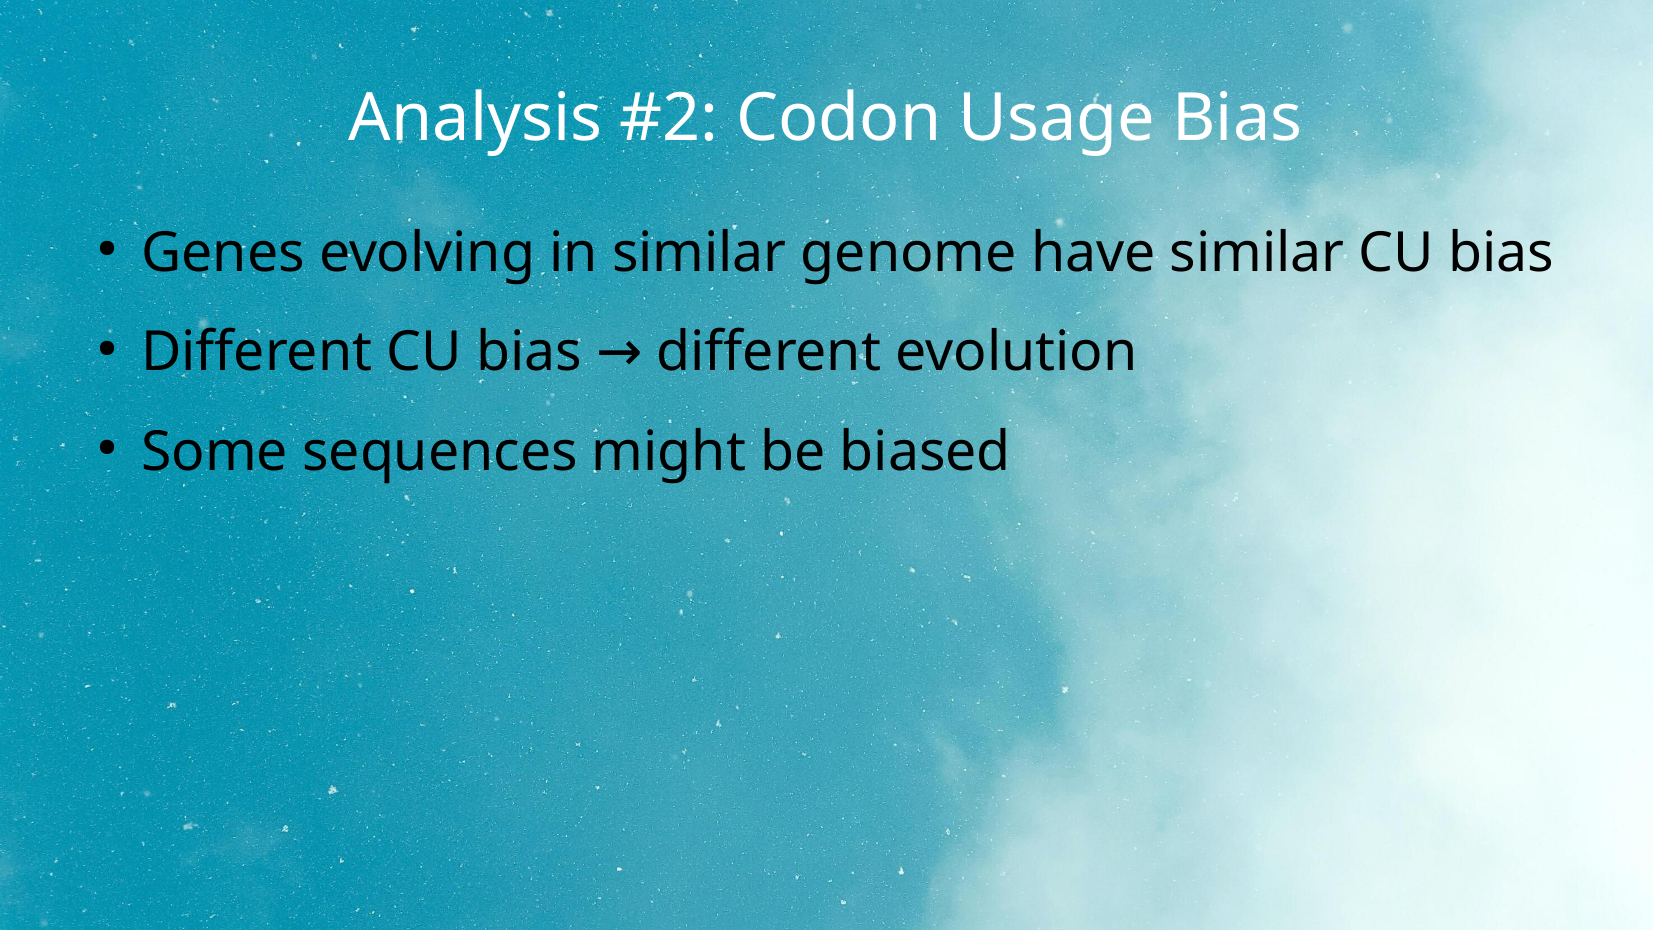

# Analysis #2: Codon Usage Bias
Genes evolving in similar genome have similar CU bias
Different CU bias → different evolution
Some sequences might be biased